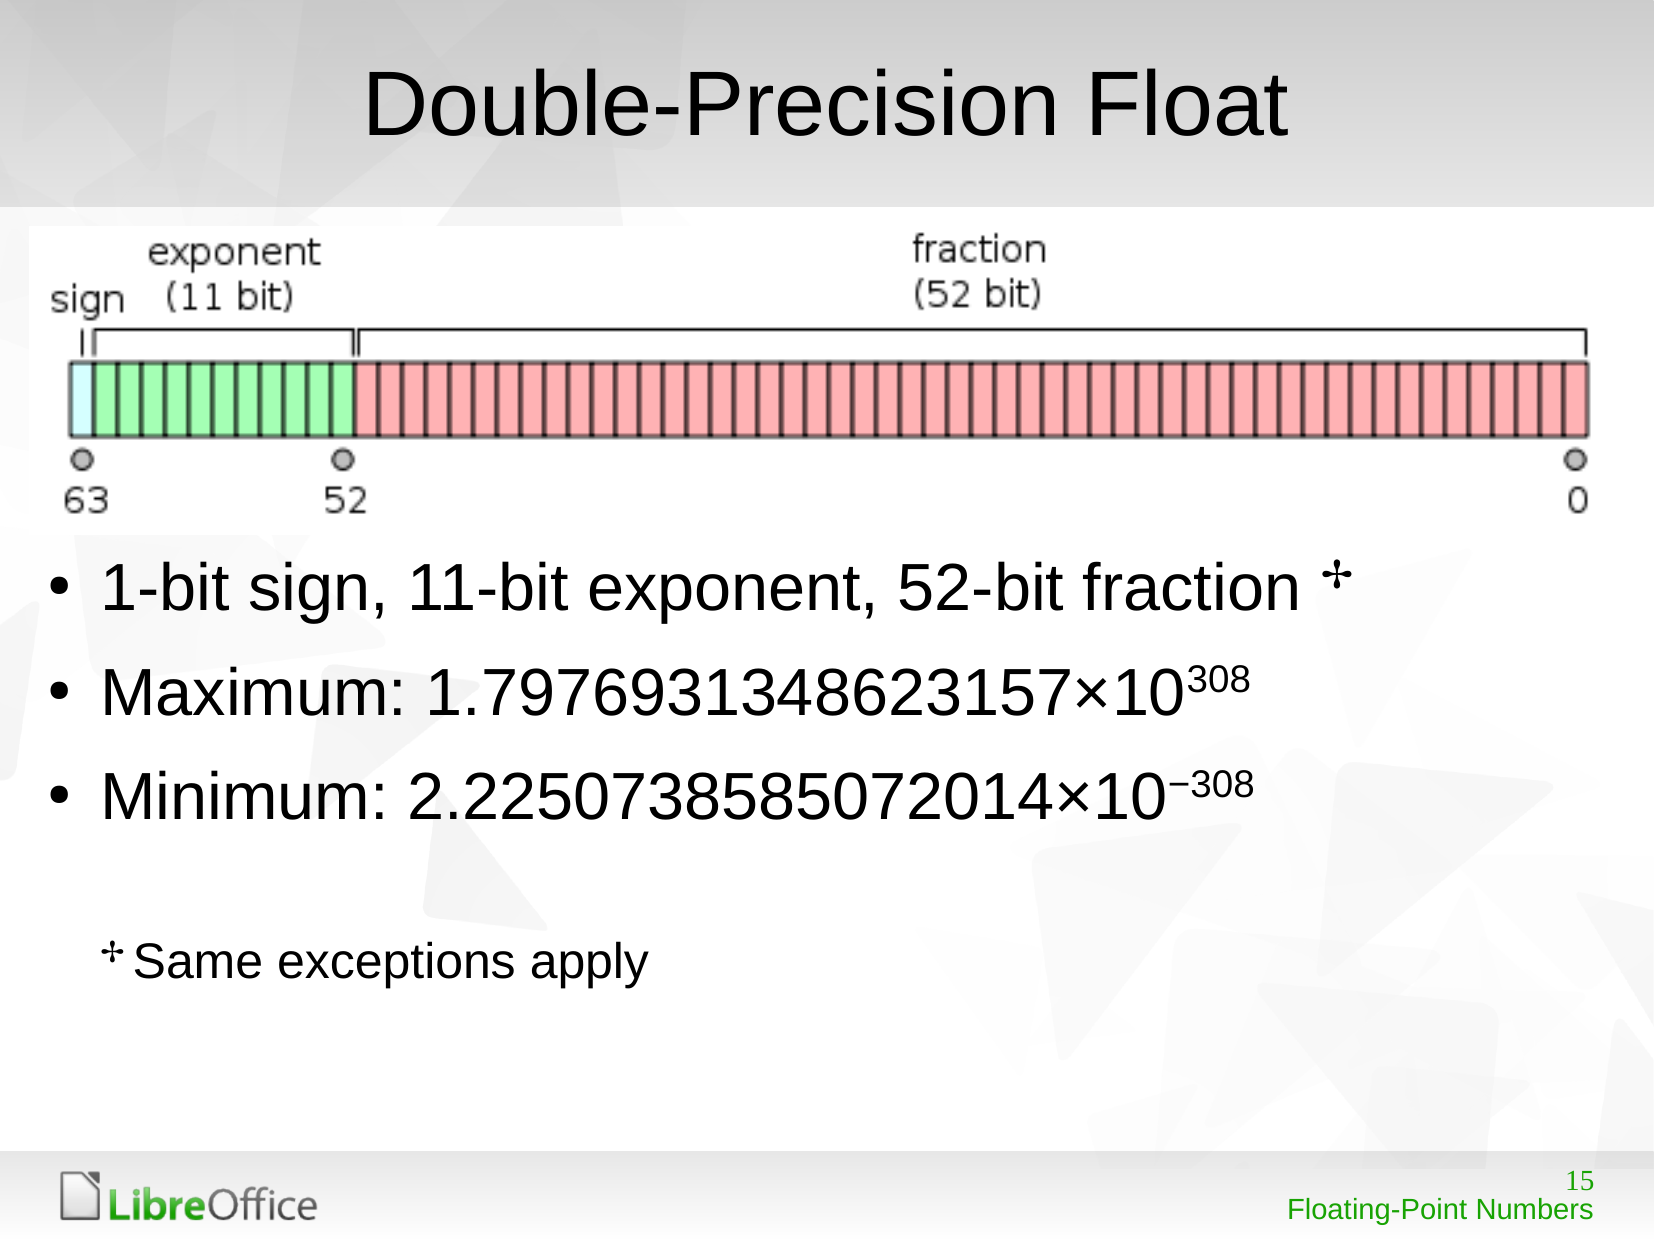

# Double-Precision Float
1-bit sign, 11-bit exponent, 52-bit fraction ✢
Maximum: 1.7976931348623157×10308
Minimum: 2.2250738585072014×10−308
✢ Same exceptions apply
15
Floating-Point Numbers